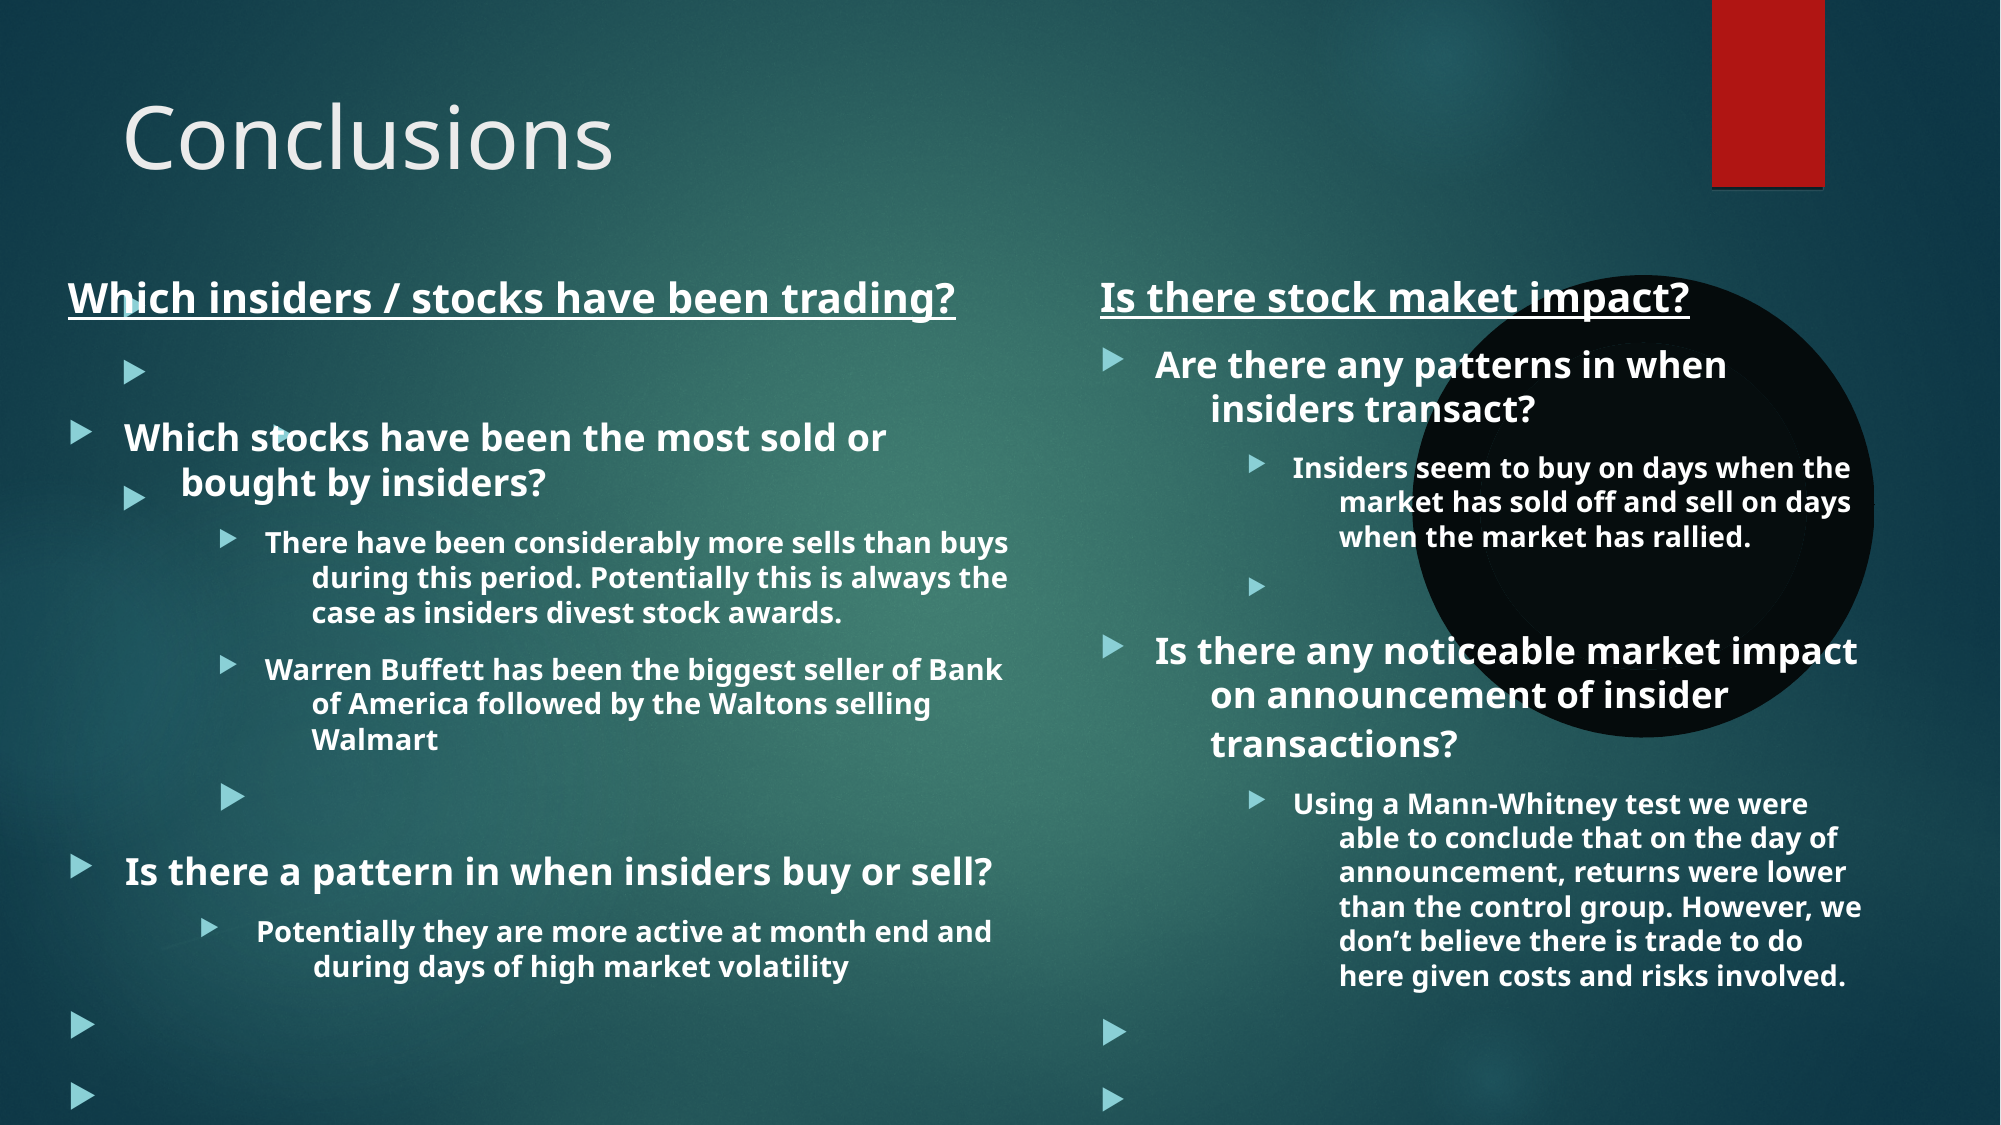

# Conclusions
Which insiders / stocks have been trading?
Which stocks have been the most sold or bought by insiders?
There have been considerably more sells than buys during this period. Potentially this is always the case as insiders divest stock awards.
Warren Buffett has been the biggest seller of Bank of America followed by the Waltons selling Walmart
Is there a pattern in when insiders buy or sell?
Potentially they are more active at month end and during days of high market volatility
Is there stock maket impact?
Are there any patterns in when insiders transact?
Insiders seem to buy on days when the market has sold off and sell on days when the market has rallied.
Is there any noticeable market impact on announcement of insider transactions?
Using a Mann-Whitney test we were able to conclude that on the day of announcement, returns were lower than the control group. However, we don’t believe there is trade to do here given costs and risks involved.